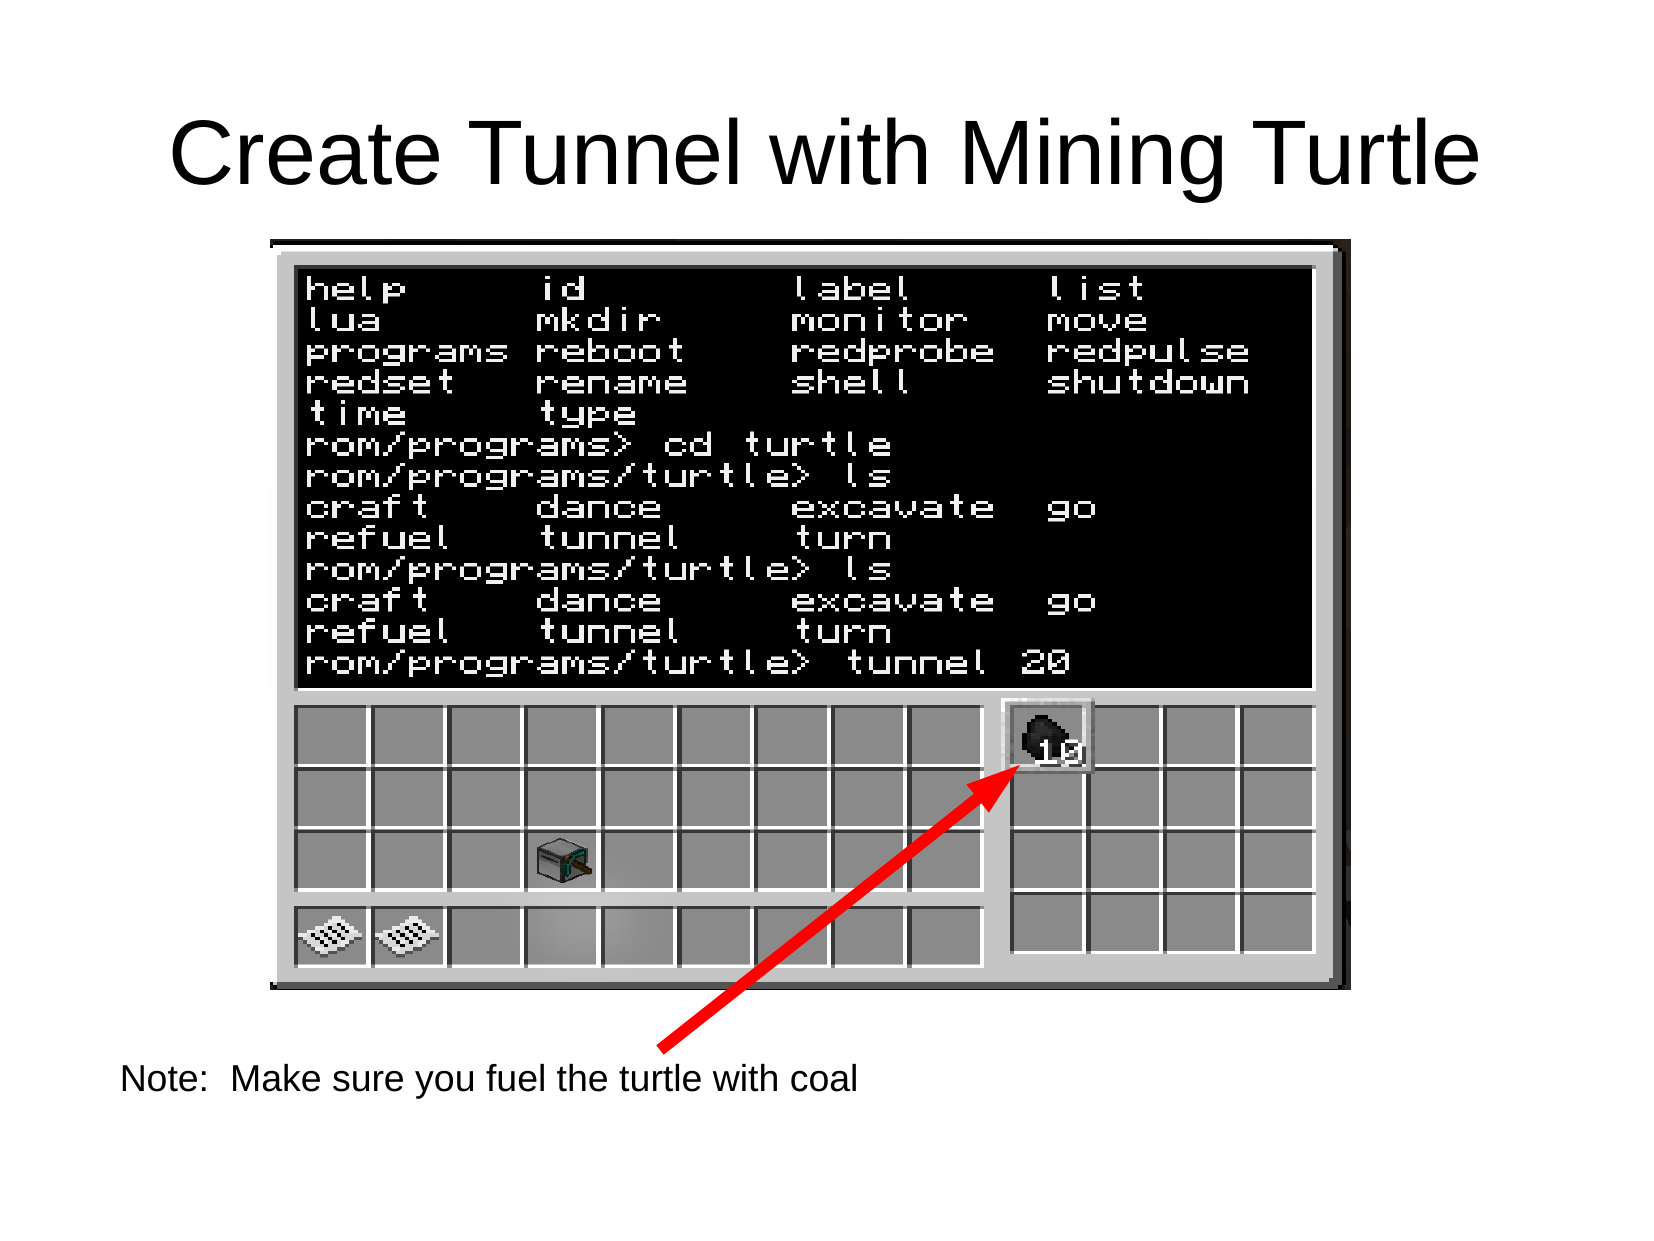

# Create Tunnel with Mining Turtle
Note: Make sure you fuel the turtle with coal